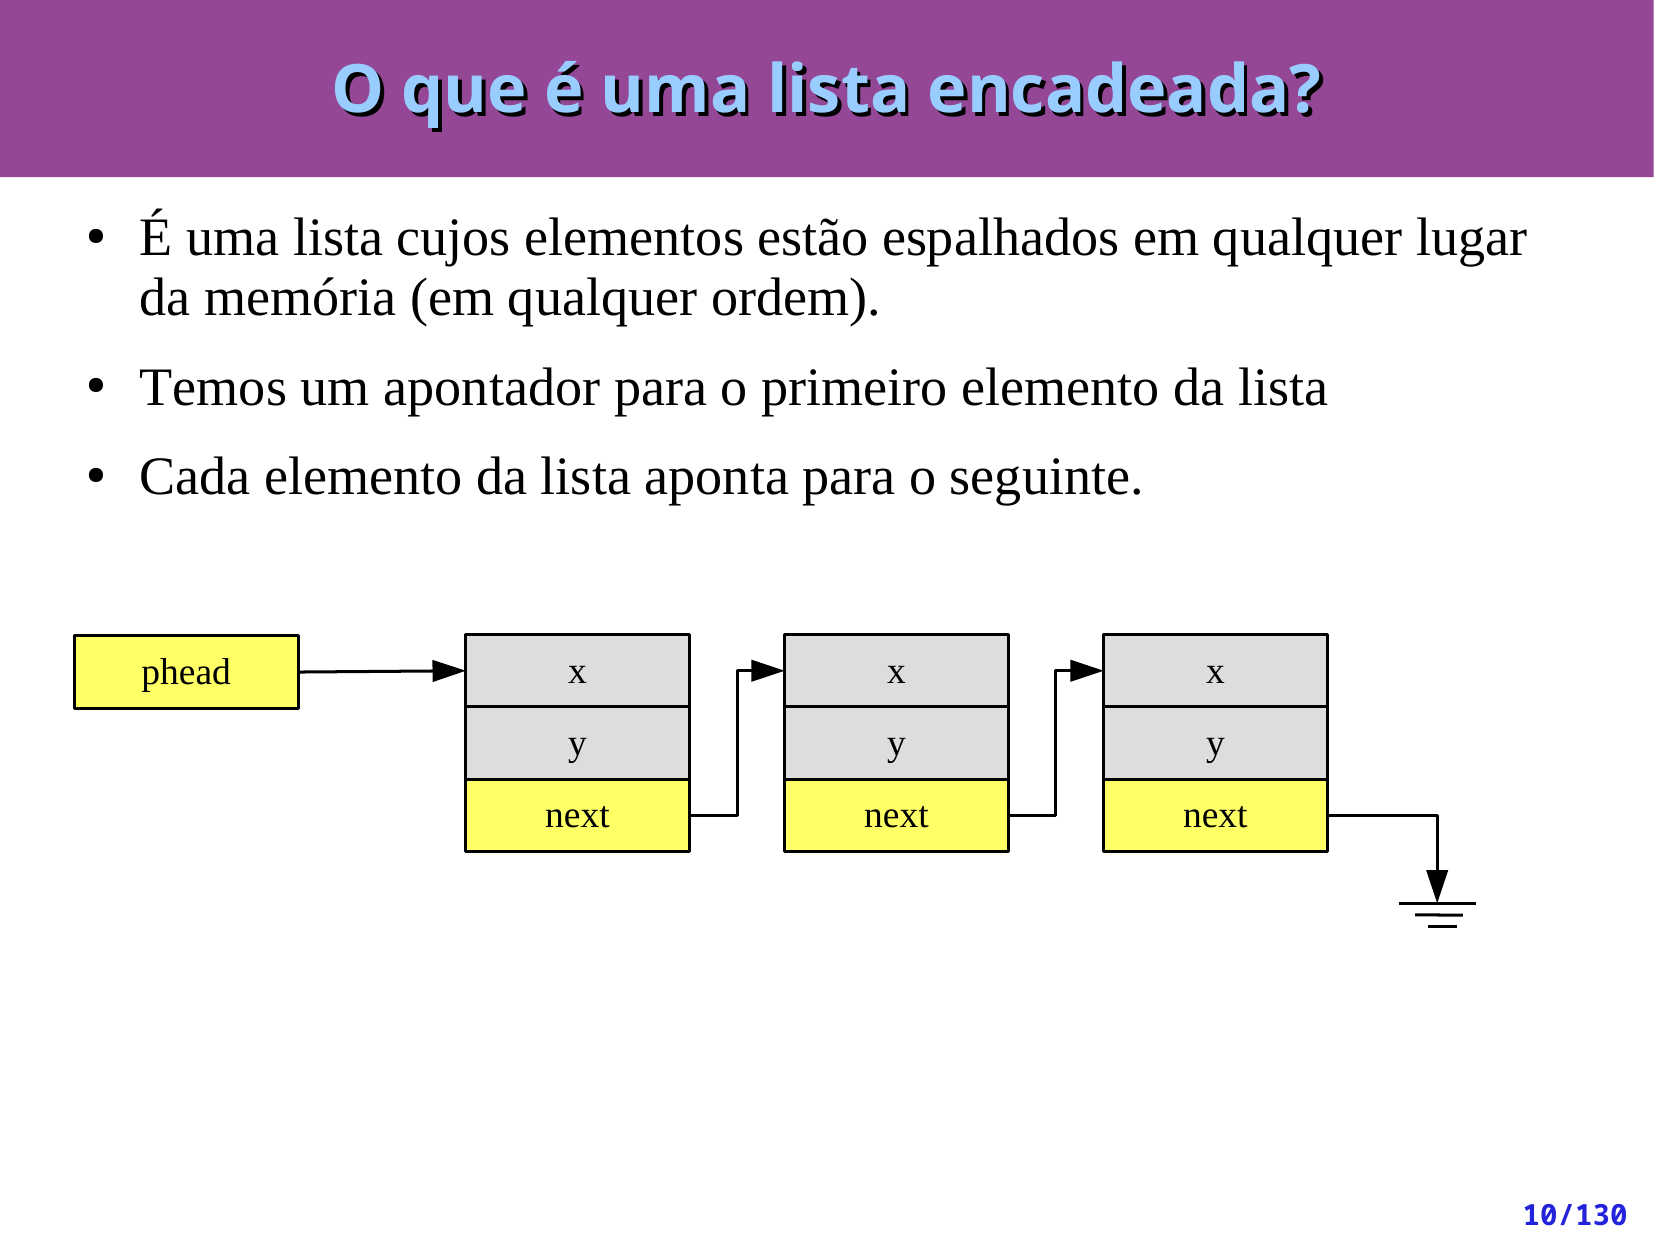

# O que é uma lista encadeada?
É uma lista cujos elementos estão espalhados em qualquer lugar da memória (em qualquer ordem).
Temos um apontador para o primeiro elemento da lista
Cada elemento da lista aponta para o seguinte.
x
x
x
phead
y
y
y
next
next
next
10